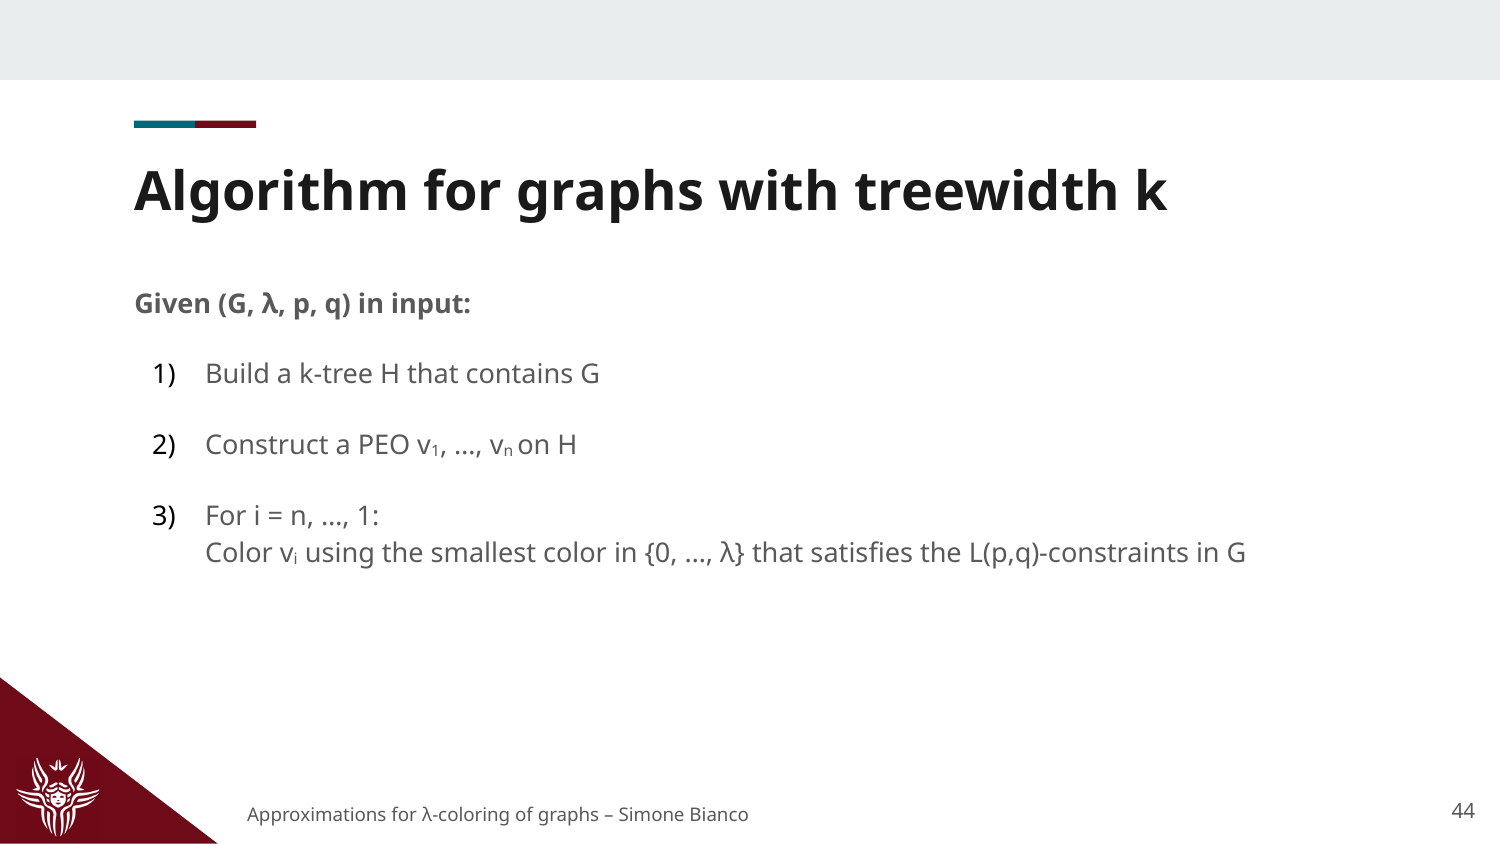

# Algorithm for graphs with treewidth k
Given (G, λ, p, q) in input:
Build a k-tree H that contains G
Construct a PEO v1, …, vn on H
For i = n, …, 1:
Color vi using the smallest color in {0, …, λ} that satisfies the L(p,q)-constraints in G
Approximations for λ-coloring of graphs – Simone Bianco